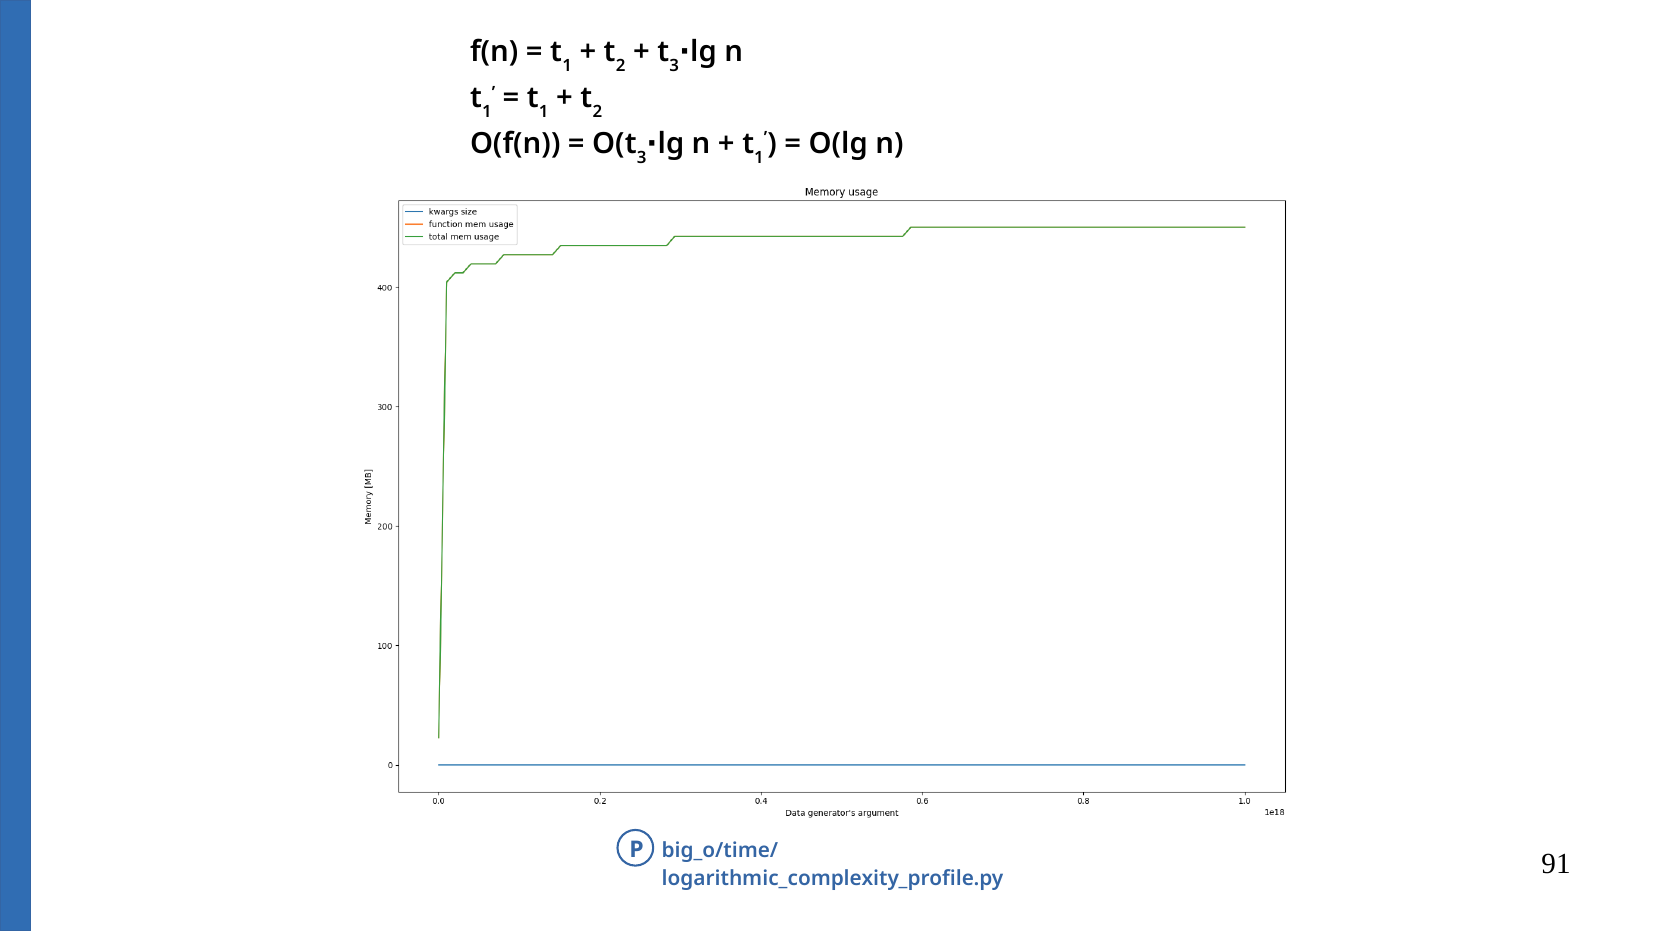

f(n) = t1 + t2 + t3⋅lg n
t1’ = t1 + t2
O(f(n)) = O(t3⋅lg n + t1’) = O(lg n)
P
big_o/time/logarithmic_complexity_profile.py
91